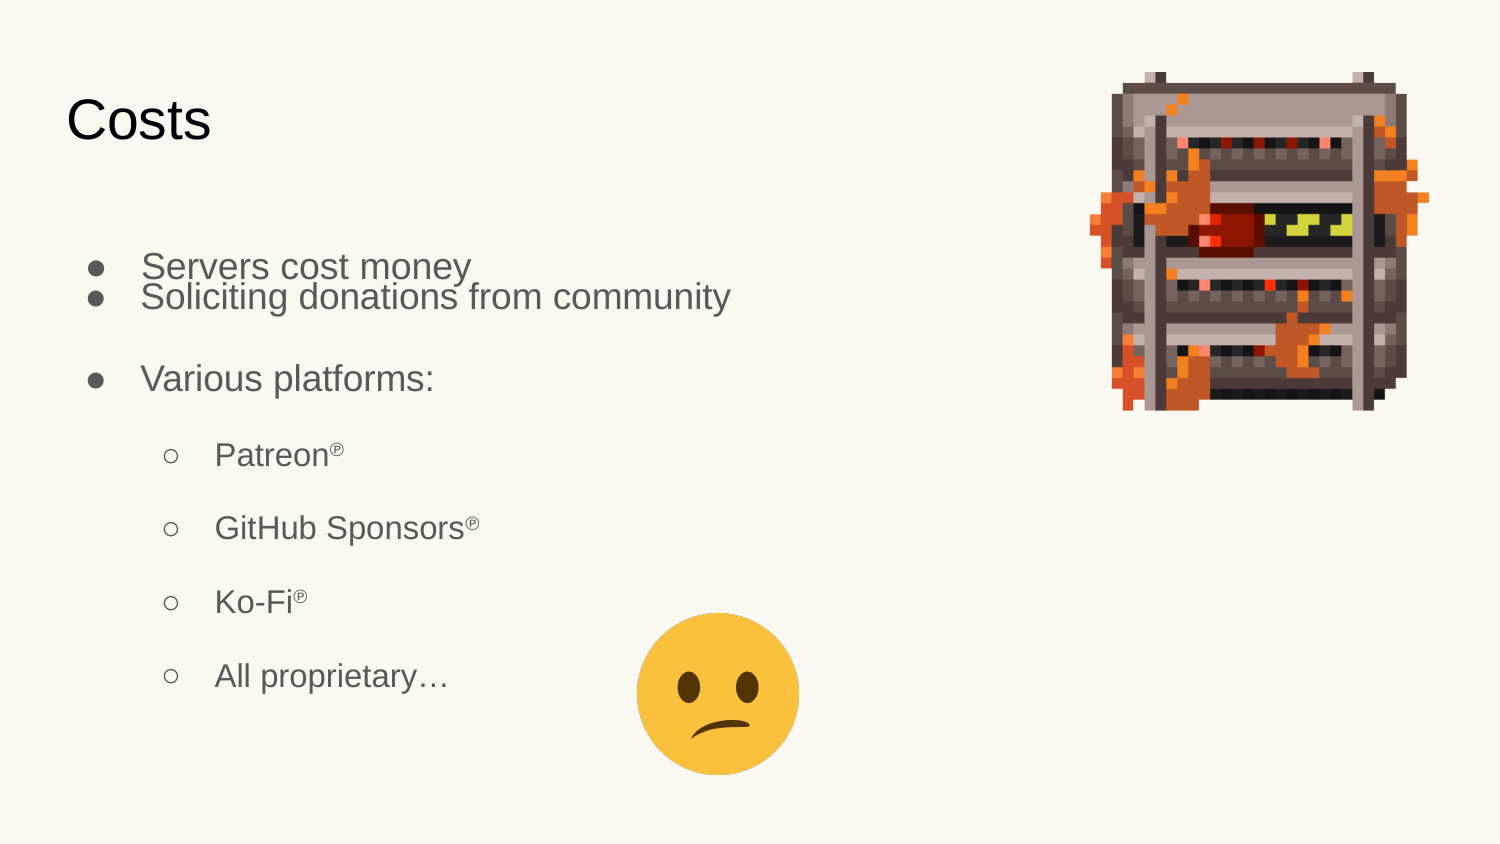

Costs
Soliciting donations from community
Various platforms:
Patreon℗
GitHub Sponsors℗
Ko-Fi℗
All proprietary…
# Servers cost money